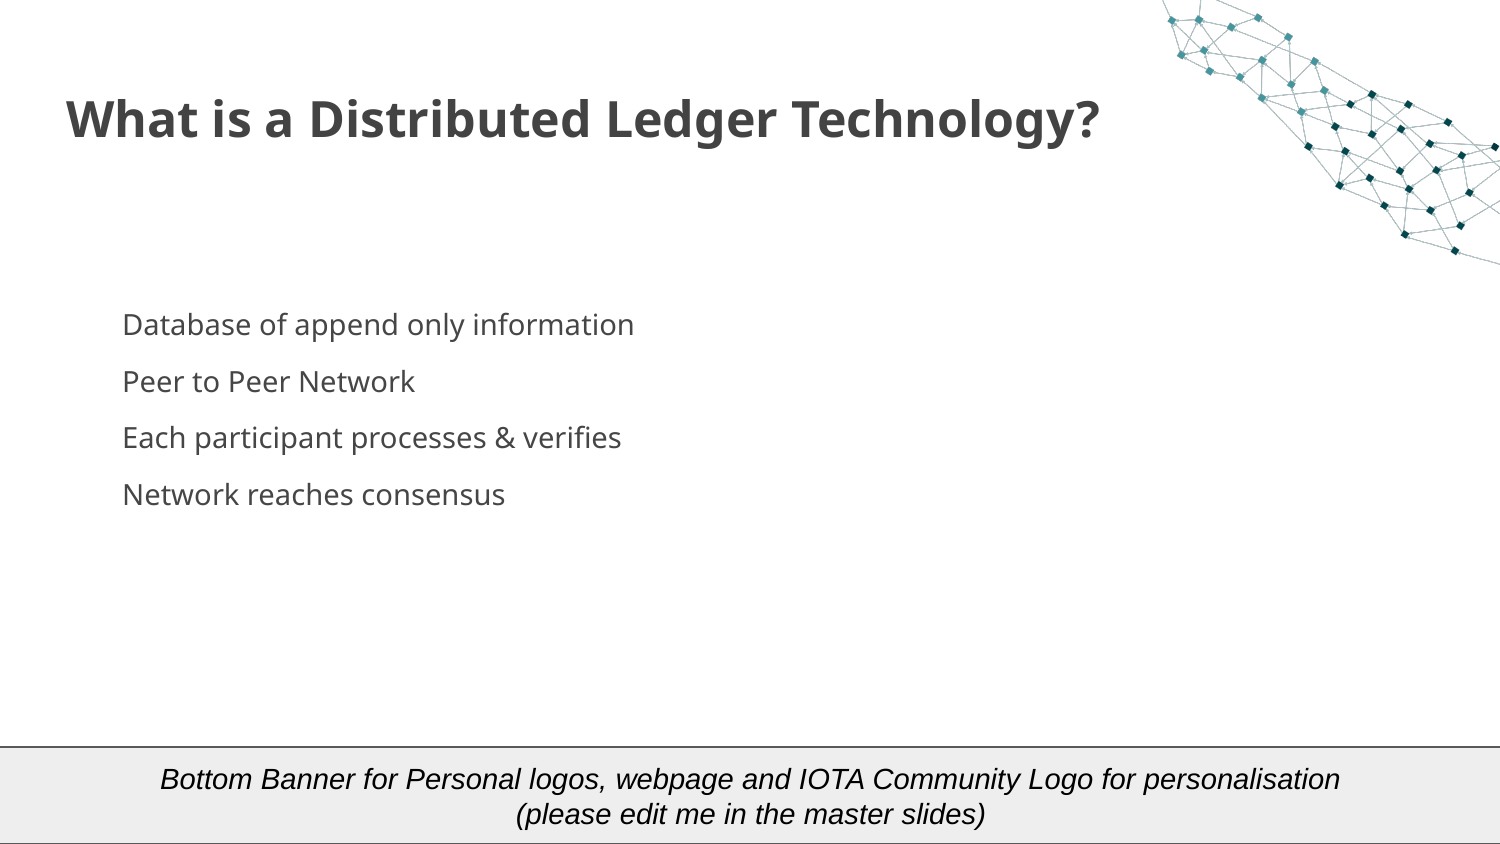

# What is a Distributed Ledger Technology?
Database of append only information
Peer to Peer Network
Each participant processes & verifies
Network reaches consensus